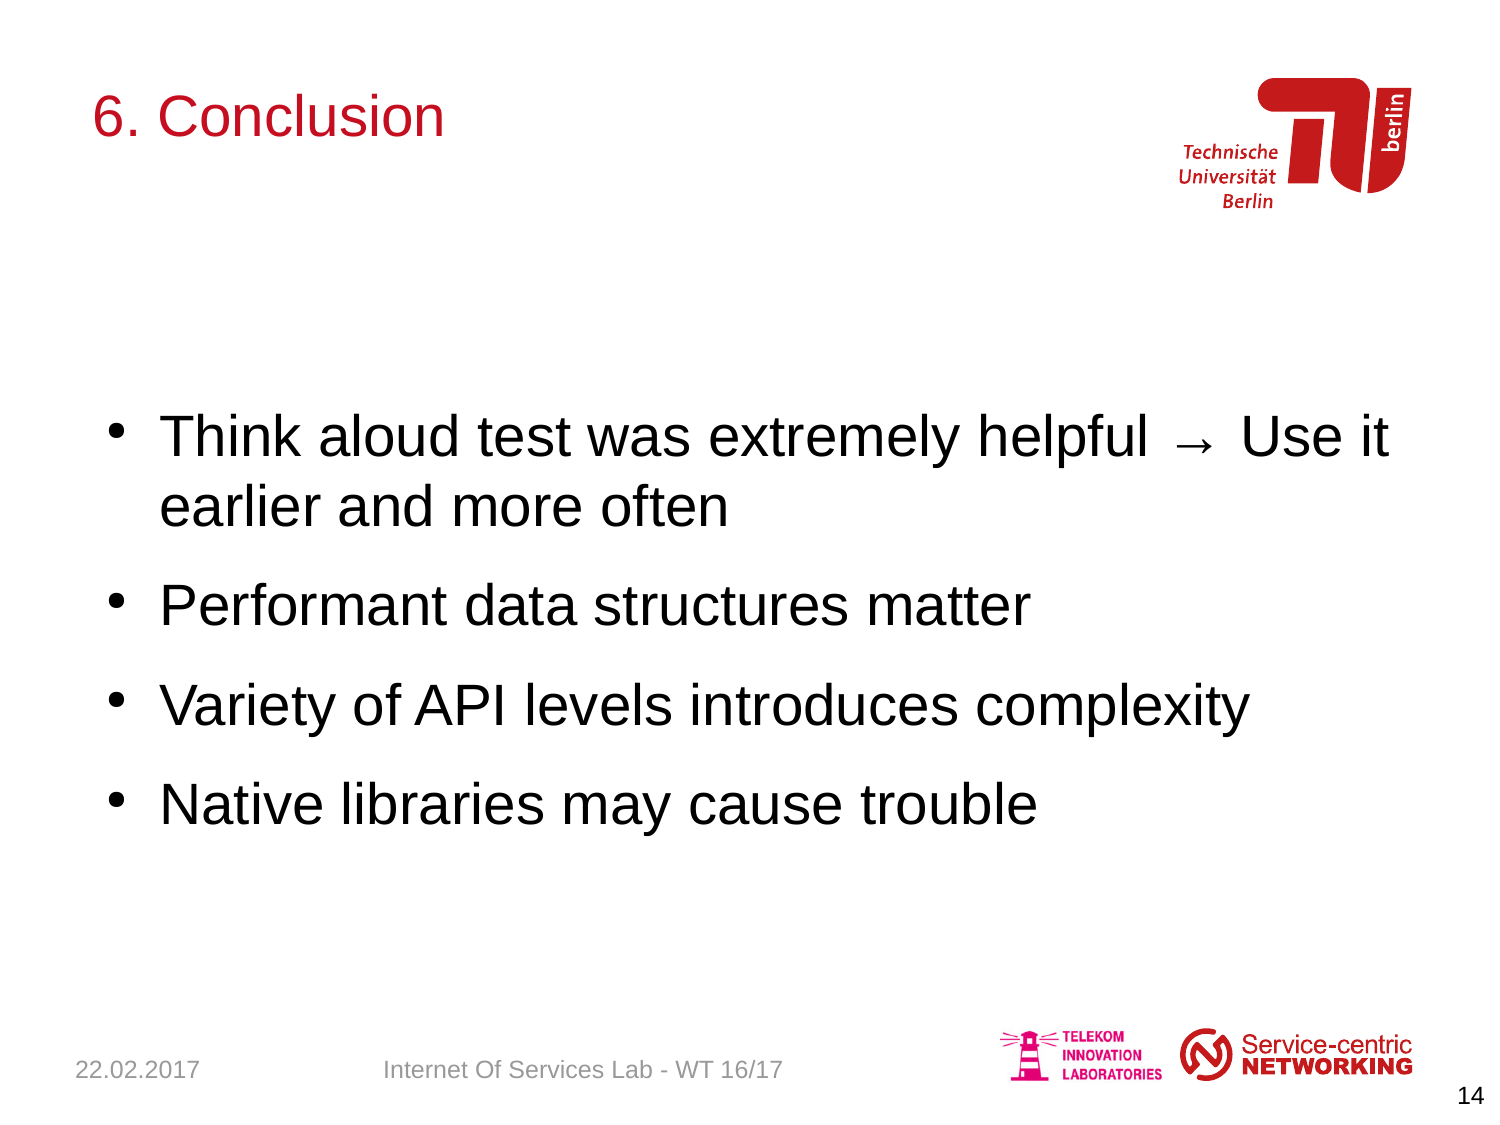

6. Conclusion
# Think aloud test was extremely helpful → Use it earlier and more often
Performant data structures matter
Variety of API levels introduces complexity
Native libraries may cause trouble
22.02.2017
Internet Of Services Lab - WT 16/17